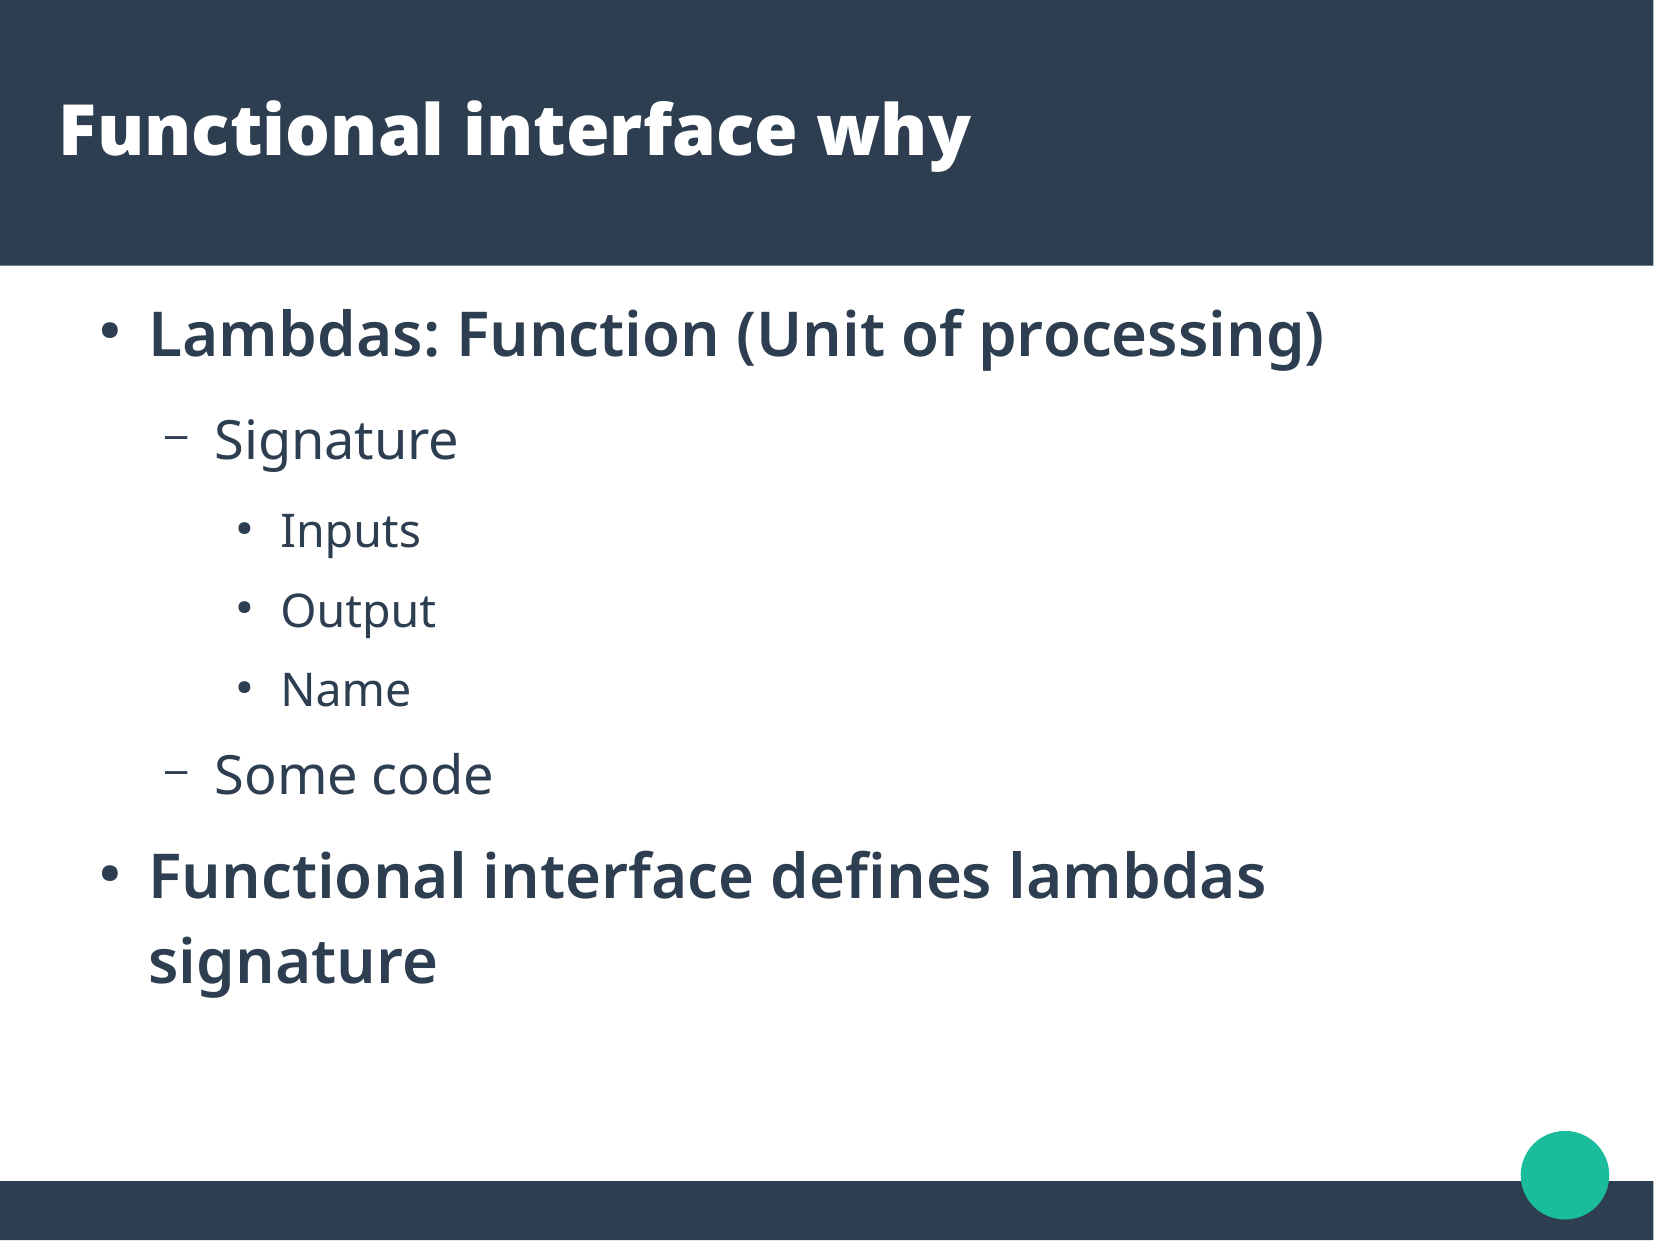

# Functional interface why
Lambdas: Function (Unit of processing)
Signature
Inputs
Output
Name
Some code
Functional interface defines lambdas signature